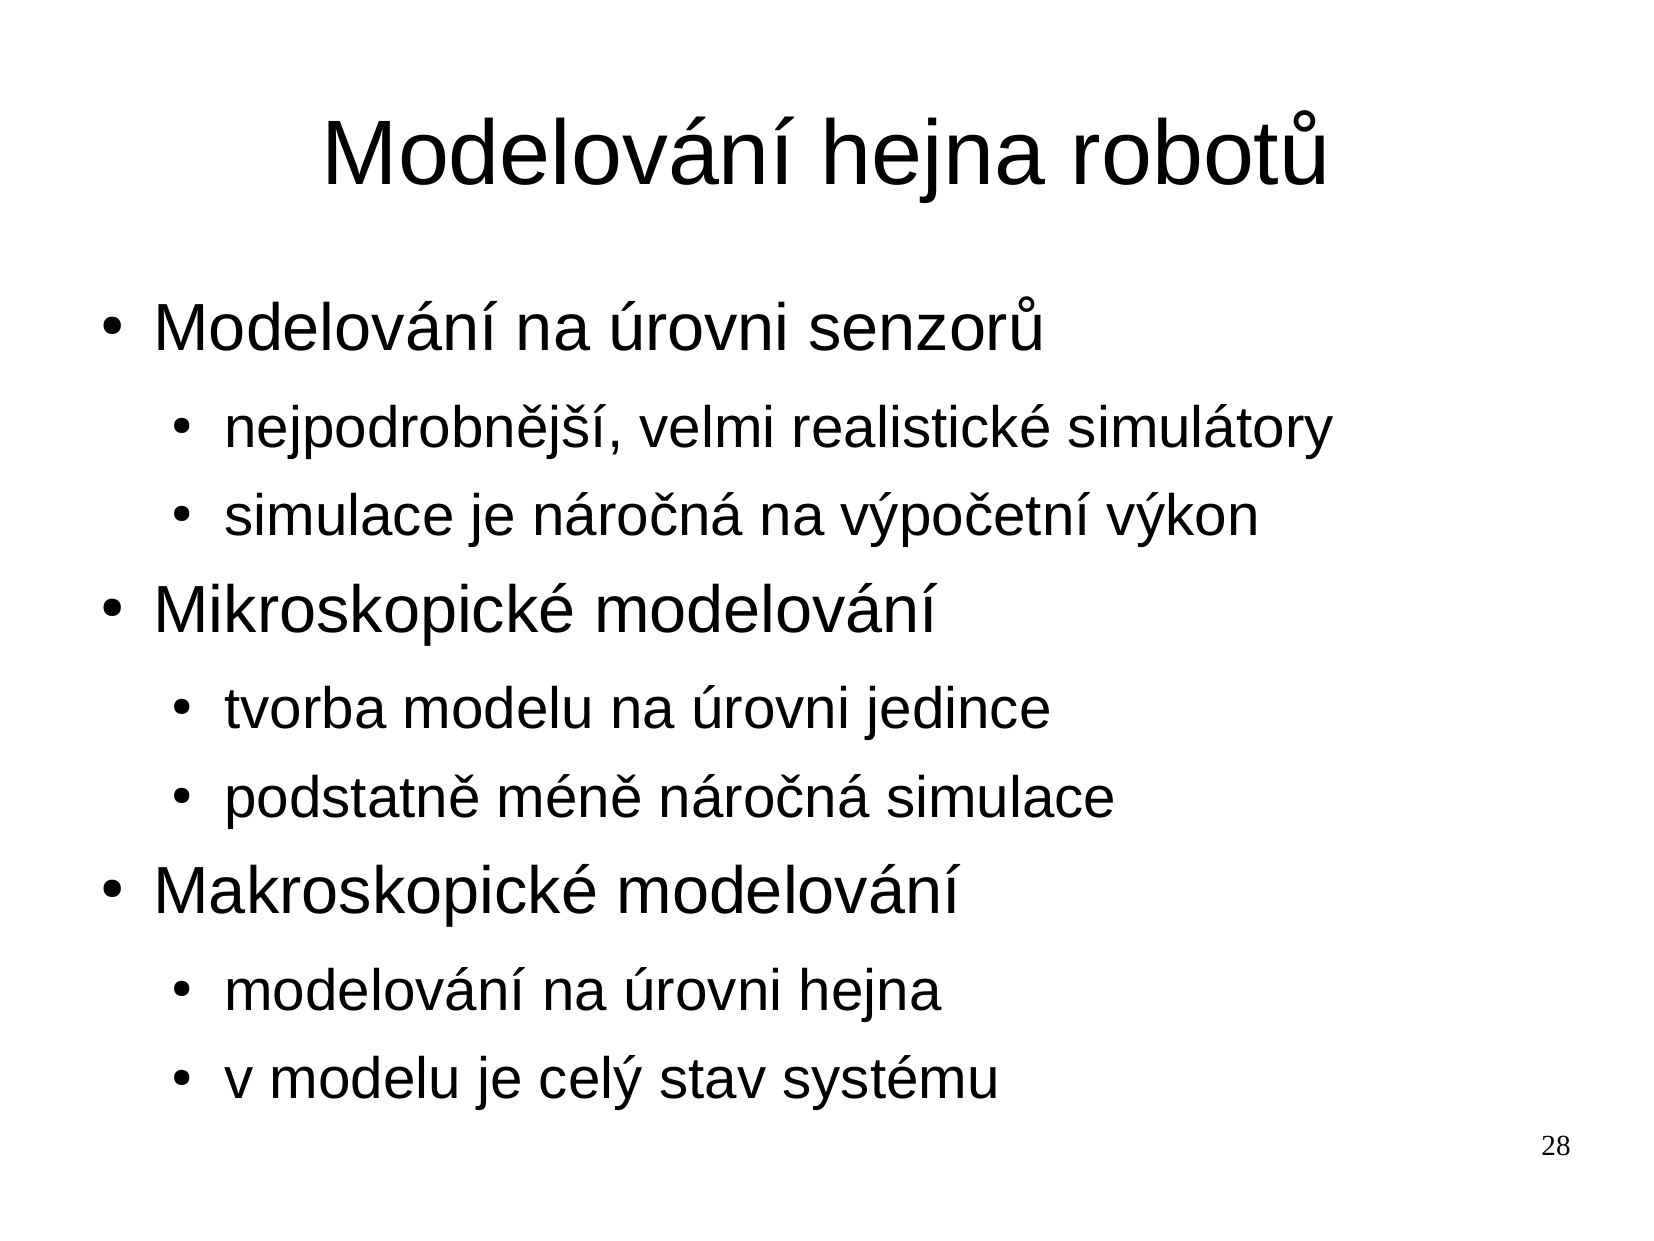

# Modelování hejna robotů
Modelování na úrovni senzorů
nejpodrobnější, velmi realistické simulátory
simulace je náročná na výpočetní výkon
Mikroskopické modelování
tvorba modelu na úrovni jedince
podstatně méně náročná simulace
Makroskopické modelování
modelování na úrovni hejna
v modelu je celý stav systému
28